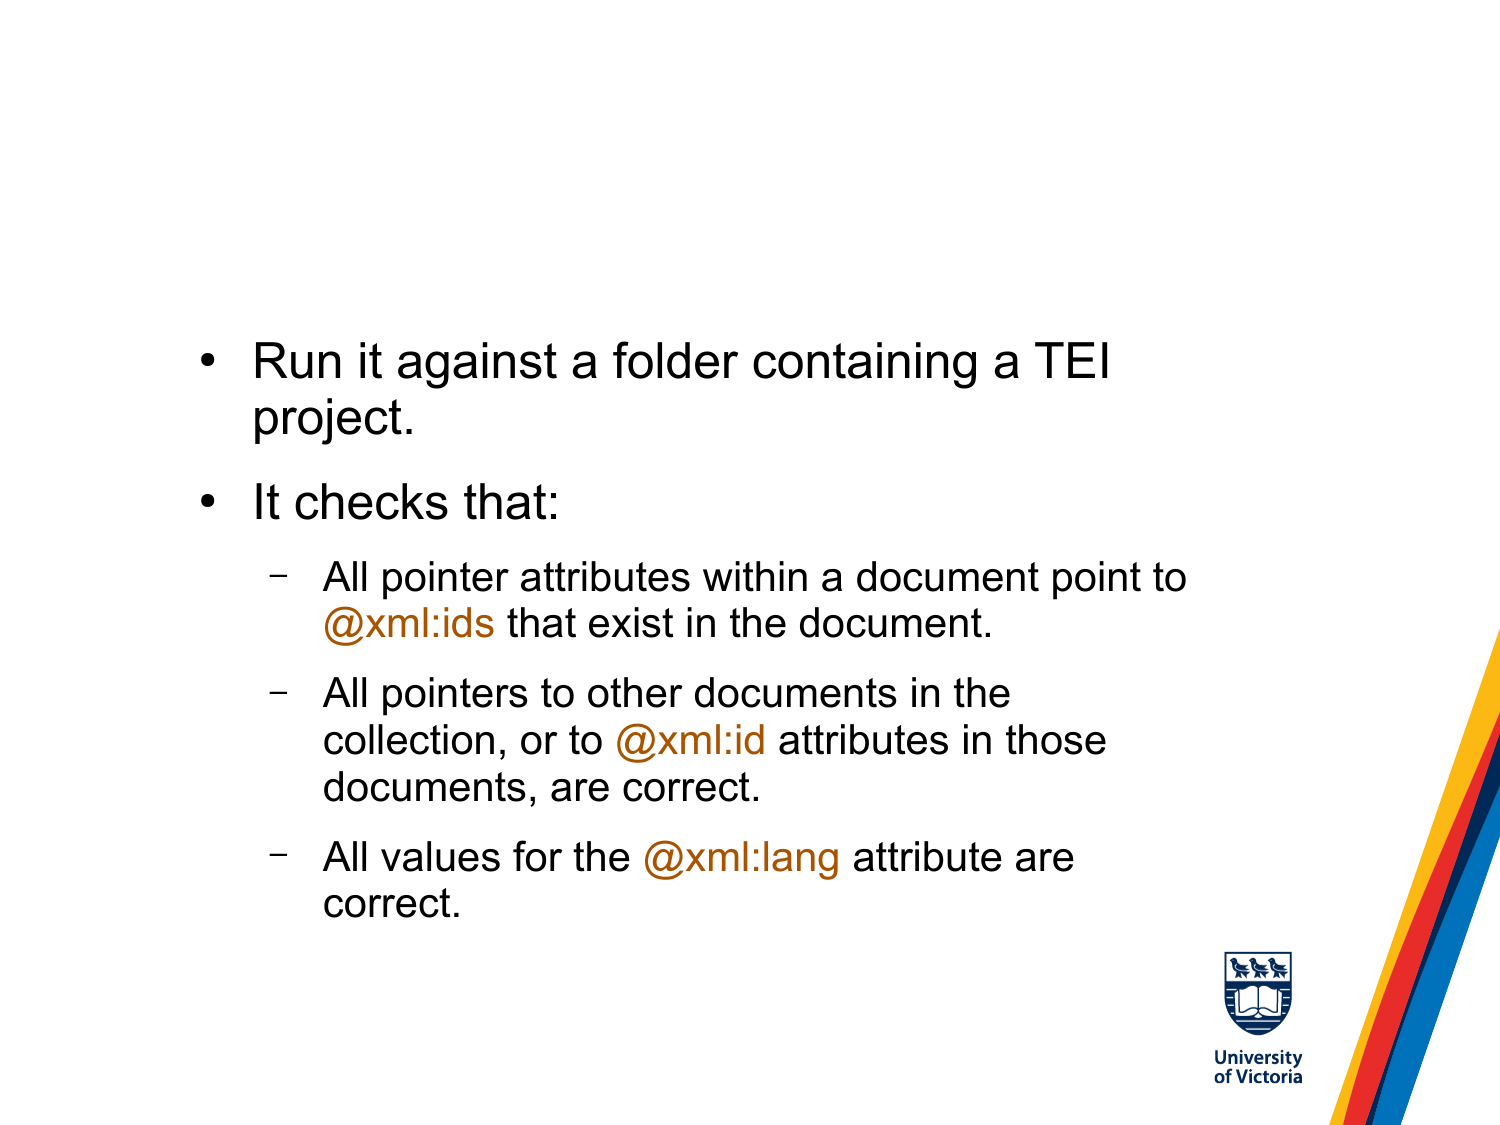

# Run it against a folder containing a TEI project.
It checks that:
All pointer attributes within a document point to @xml:ids that exist in the document.
All pointers to other documents in the collection, or to @xml:id attributes in those documents, are correct.
All values for the @xml:lang attribute are correct.